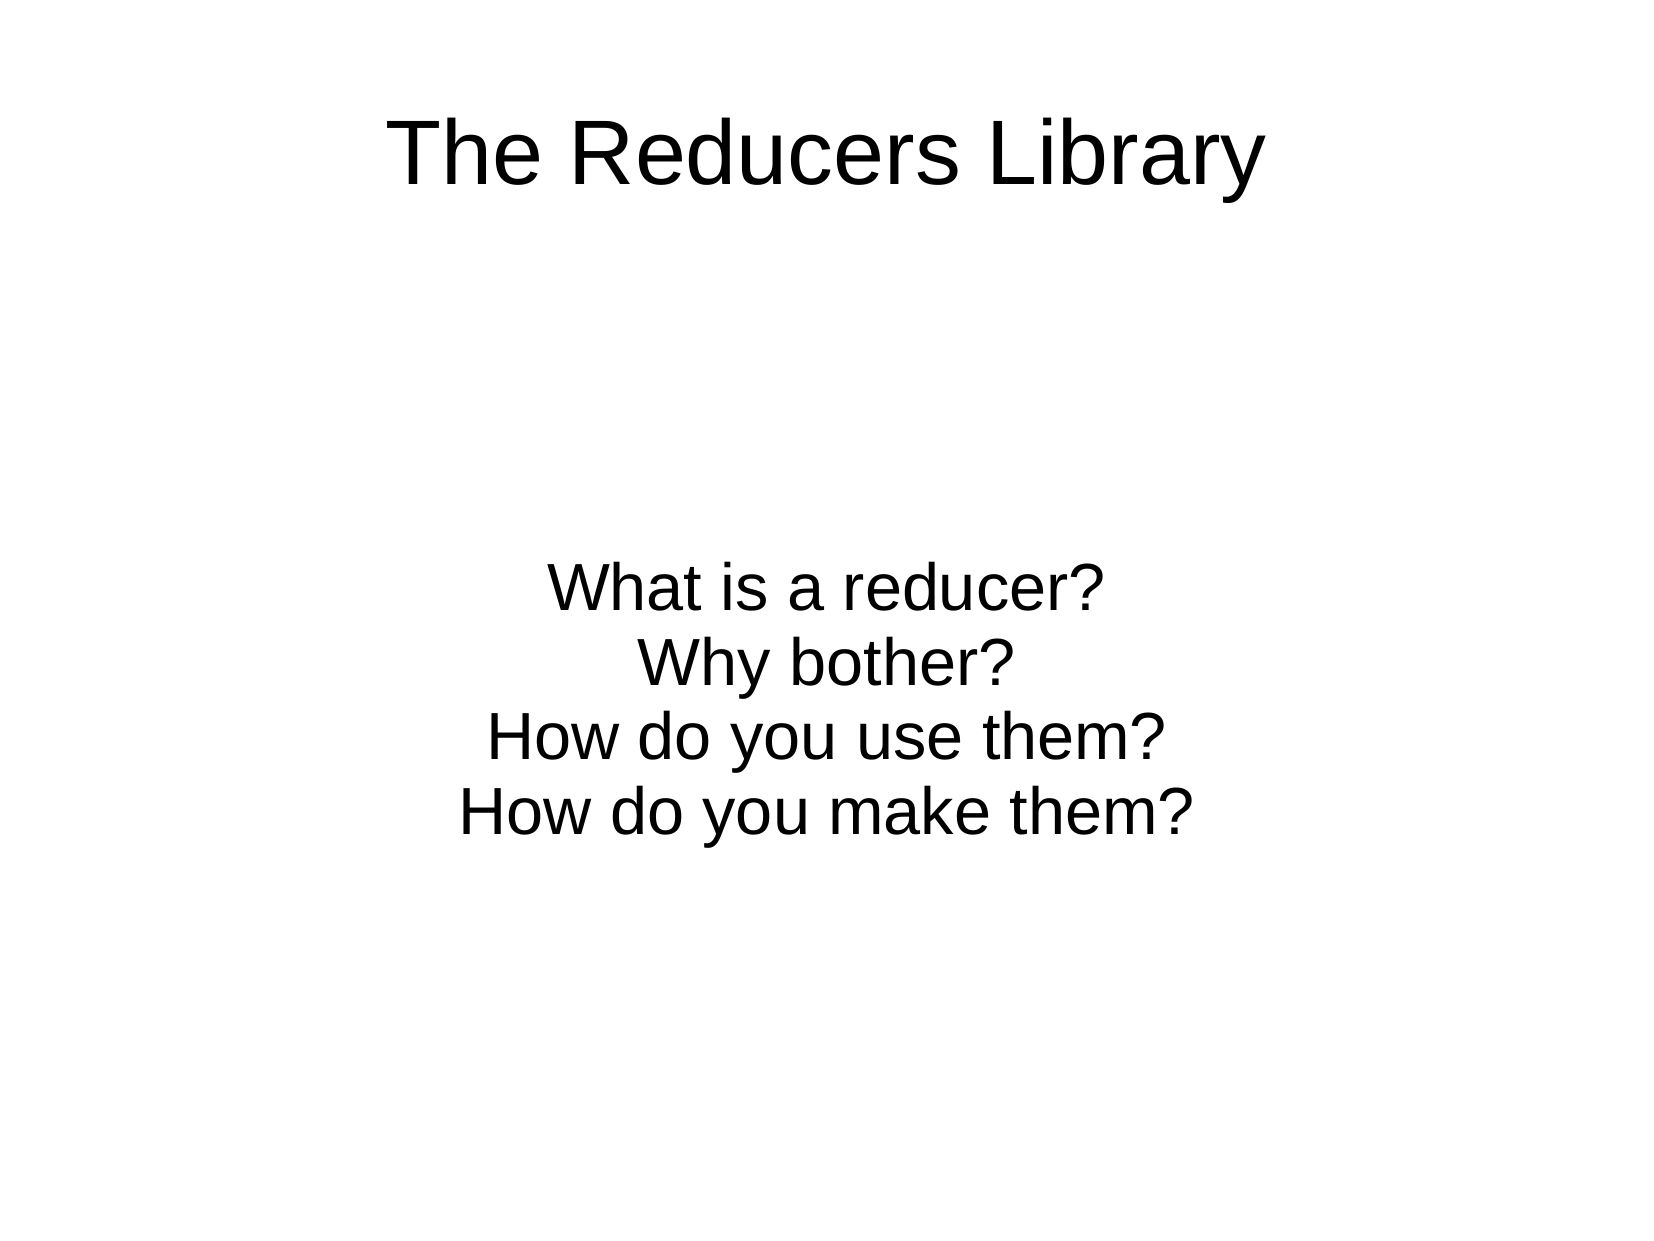

# The Reducers Library
What is a reducer?
Why bother?
How do you use them?
How do you make them?